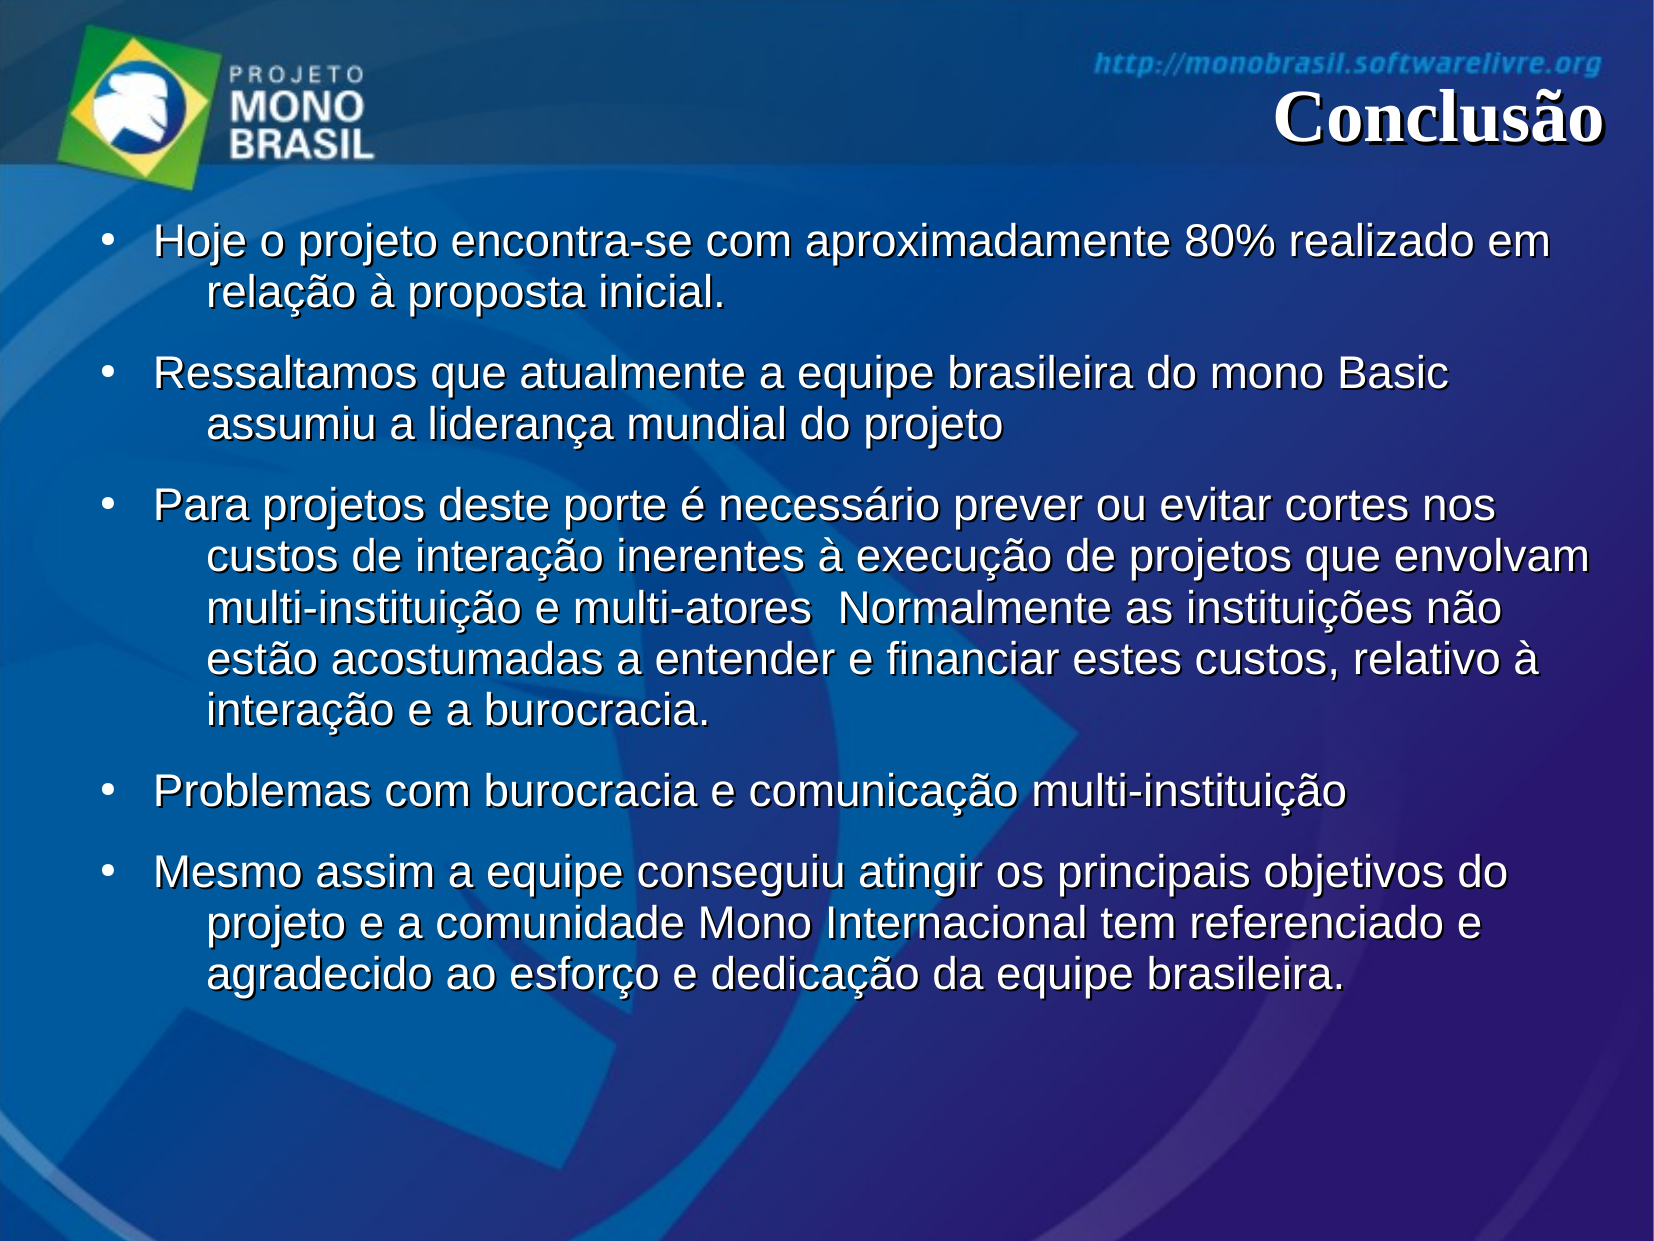

# Conclusão
Hoje o projeto encontra-se com aproximadamente 80% realizado em relação à proposta inicial.
Ressaltamos que atualmente a equipe brasileira do mono Basic assumiu a liderança mundial do projeto
Para projetos deste porte é necessário prever ou evitar cortes nos custos de interação inerentes à execução de projetos que envolvam multi-instituição e multi-atores Normalmente as instituições não estão acostumadas a entender e financiar estes custos, relativo à interação e a burocracia.
Problemas com burocracia e comunicação multi-instituição
Mesmo assim a equipe conseguiu atingir os principais objetivos do projeto e a comunidade Mono Internacional tem referenciado e agradecido ao esforço e dedicação da equipe brasileira.